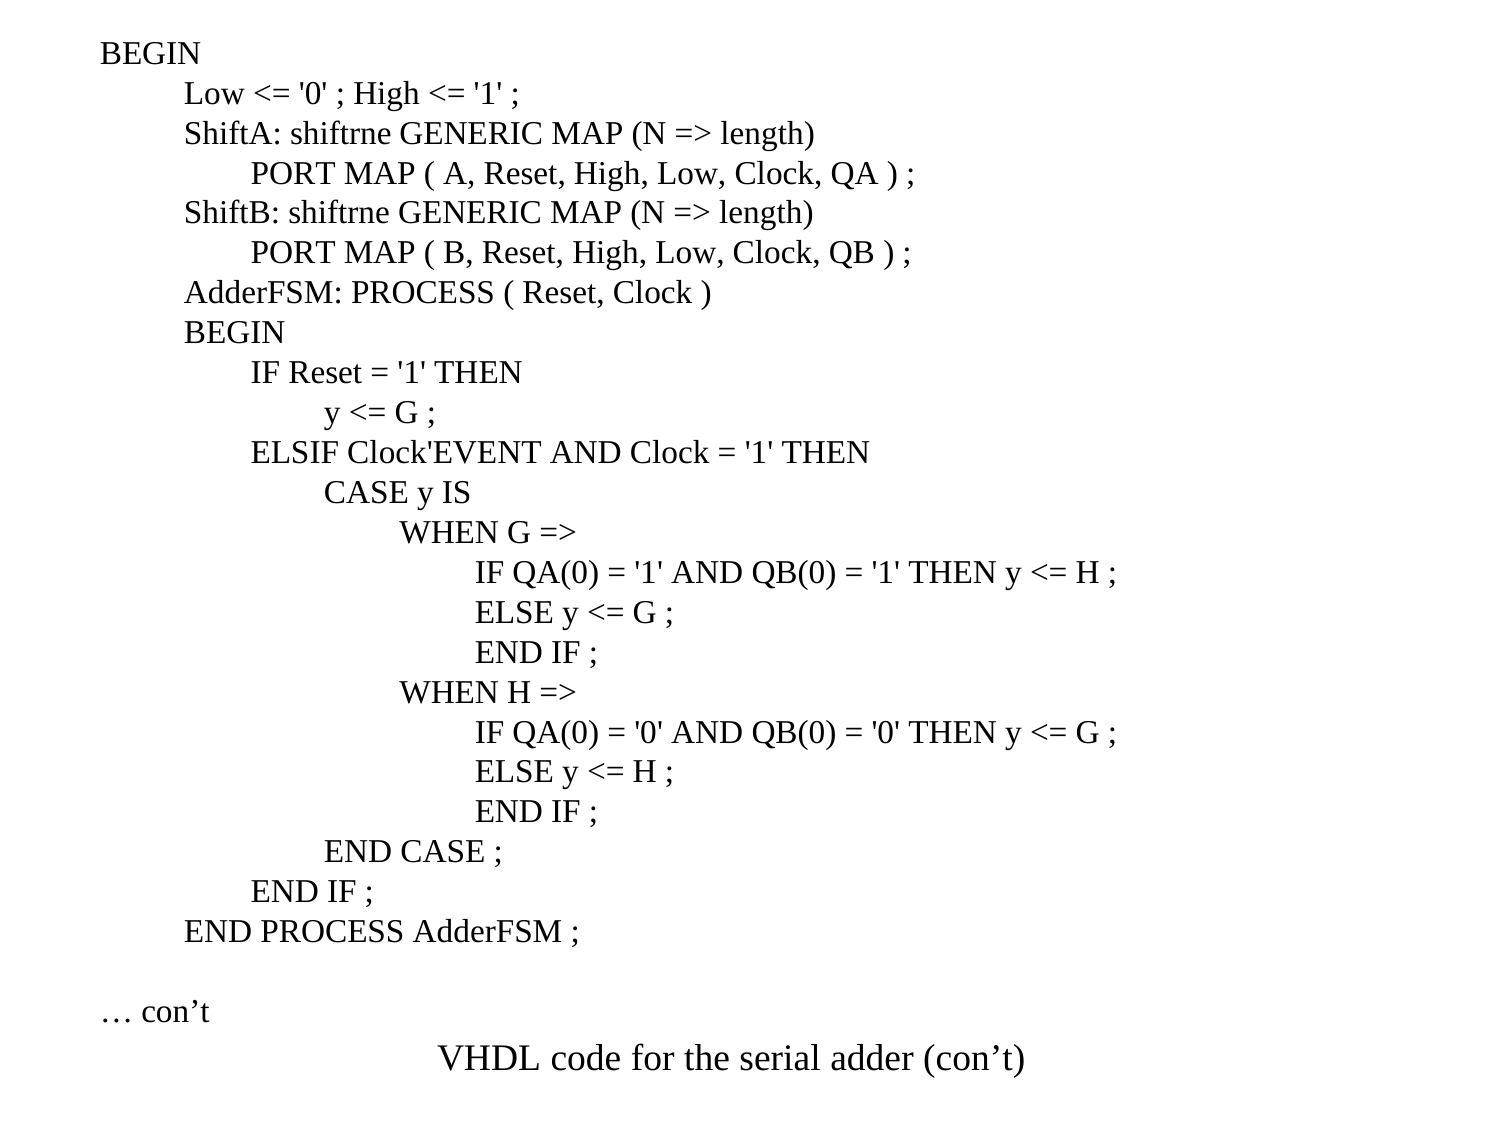

BEGIN
	Low <= '0' ; High <= '1' ;
	ShiftA: shiftrne	GENERIC MAP (N => length)
		PORT MAP ( A, Reset, High, Low, Clock, QA ) ;
	ShiftB: shiftrne GENERIC MAP (N => length)
		PORT MAP ( B, Reset, High, Low, Clock, QB ) ;
	AdderFSM: PROCESS ( Reset, Clock )
	BEGIN
		IF Reset = '1' THEN
			y <= G ;
		ELSIF Clock'EVENT AND Clock = '1' THEN
			CASE y IS
				WHEN G =>
					IF QA(0) = '1' AND QB(0) = '1' THEN y <= H ;
					ELSE y <= G ;
					END IF ;
				WHEN H =>
					IF QA(0) = '0' AND QB(0) = '0' THEN y <= G ;
					ELSE y <= H ;
					END IF ;
			END CASE ;
		END IF ;
	END PROCESS AdderFSM ;
… con’t
VHDL code for the serial adder (con’t)